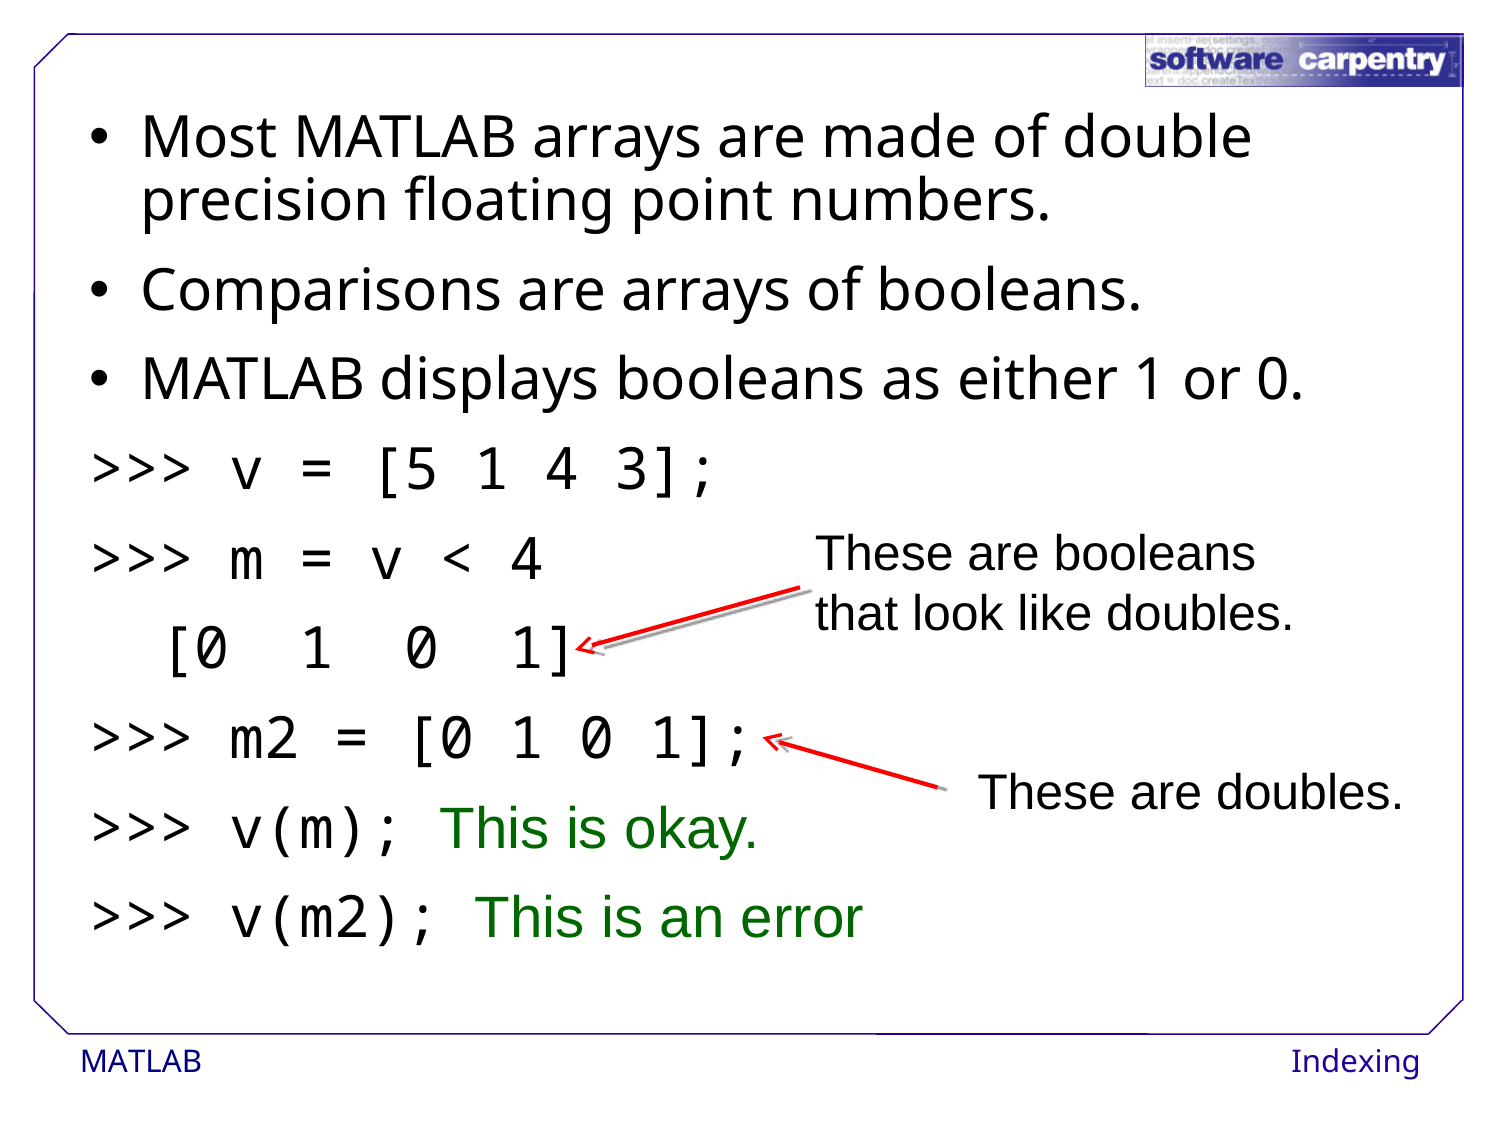

# Most MATLAB arrays are made of double precision floating point numbers.
Comparisons are arrays of booleans.
MATLAB displays booleans as either 1 or 0.
>>> v = [5 1 4 3];
>>> m = v < 4
 [0 1 0 1]
>>> m2 = [0 1 0 1];
>>> v(m); This is okay.
>>> v(m2); This is an error
These are booleans that look like doubles.
These are doubles.